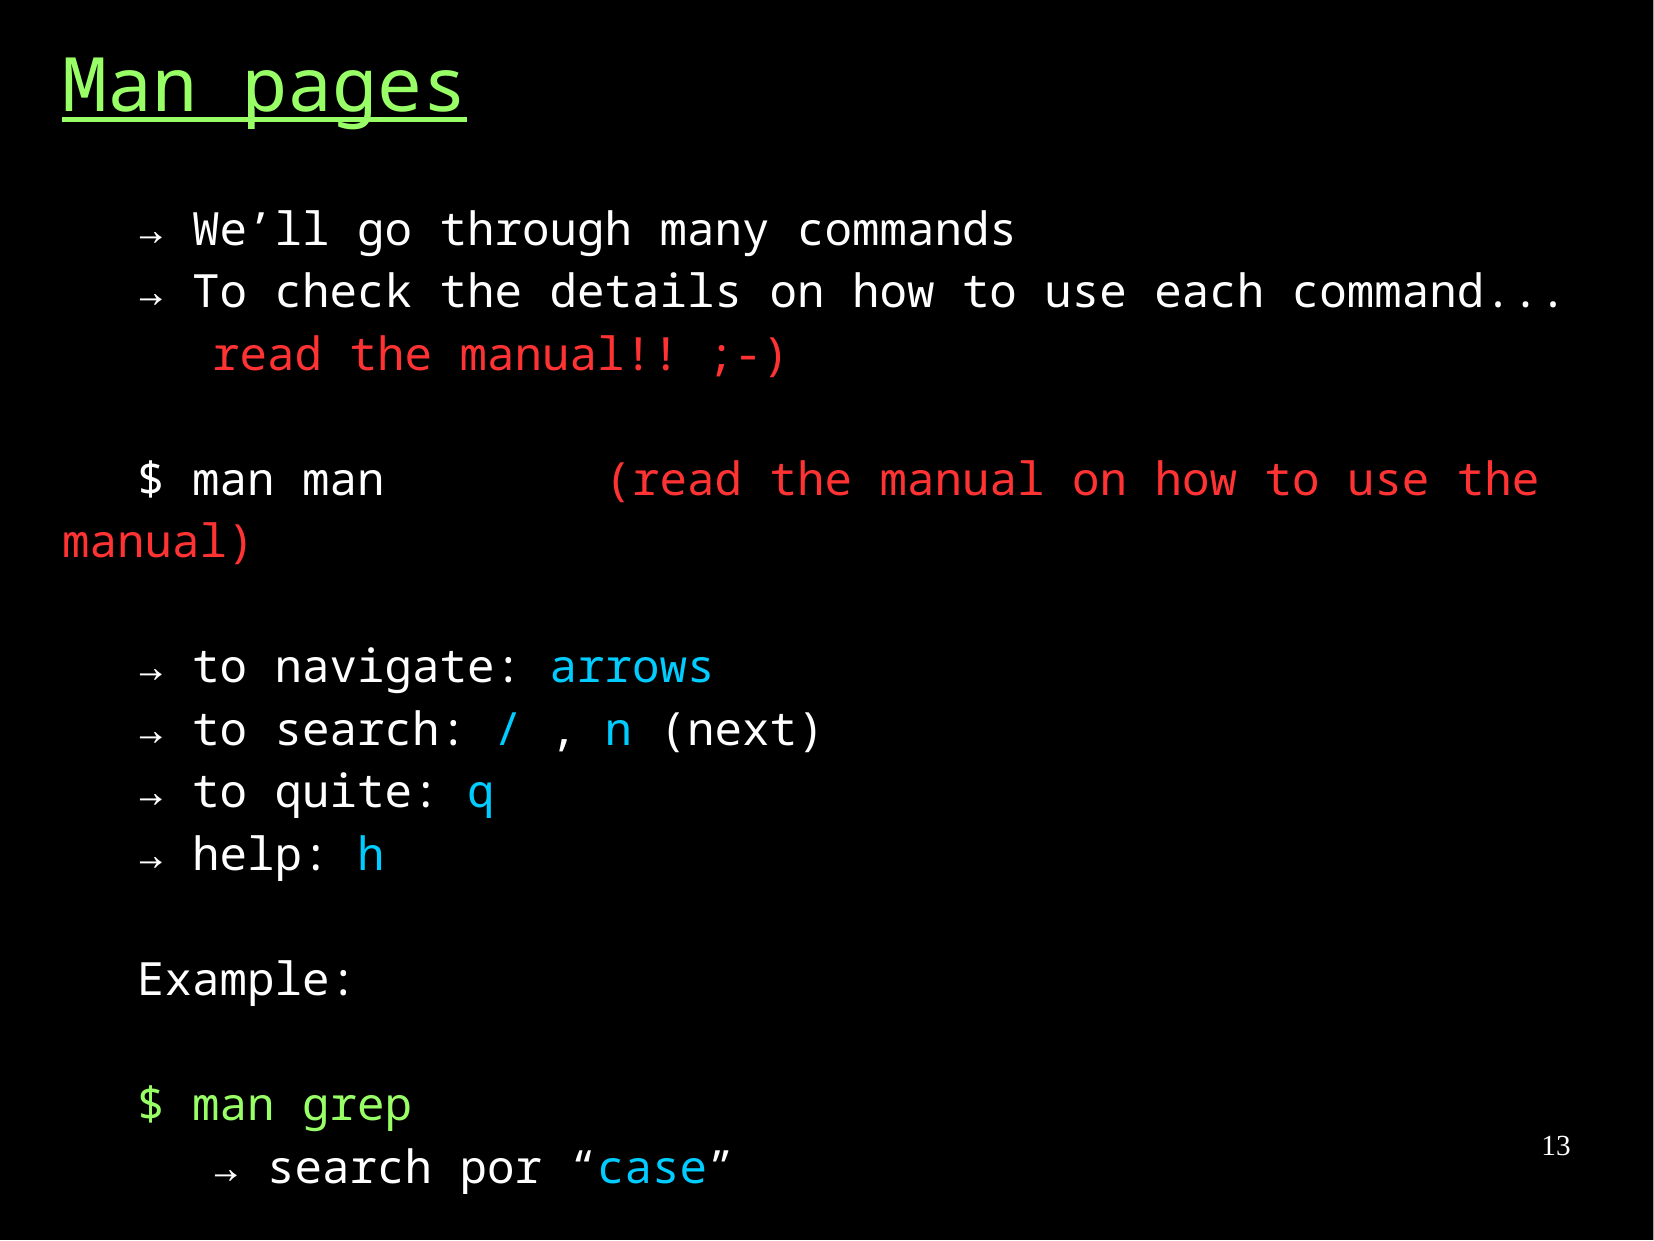

Man pages
	→ We’ll go through many commands
	→ To check the details on how to use each command...
		read the manual!! ;-)
	$ man man (read the manual on how to use the manual)
	→ to navigate: arrows
	→ to search: / , n (next)
	→ to quite: q
	→ help: h
	Example:
	$ man grep
		→ search por “case”
		→ check also the command whatis:
	$ whatis cp
	$ whatis grep